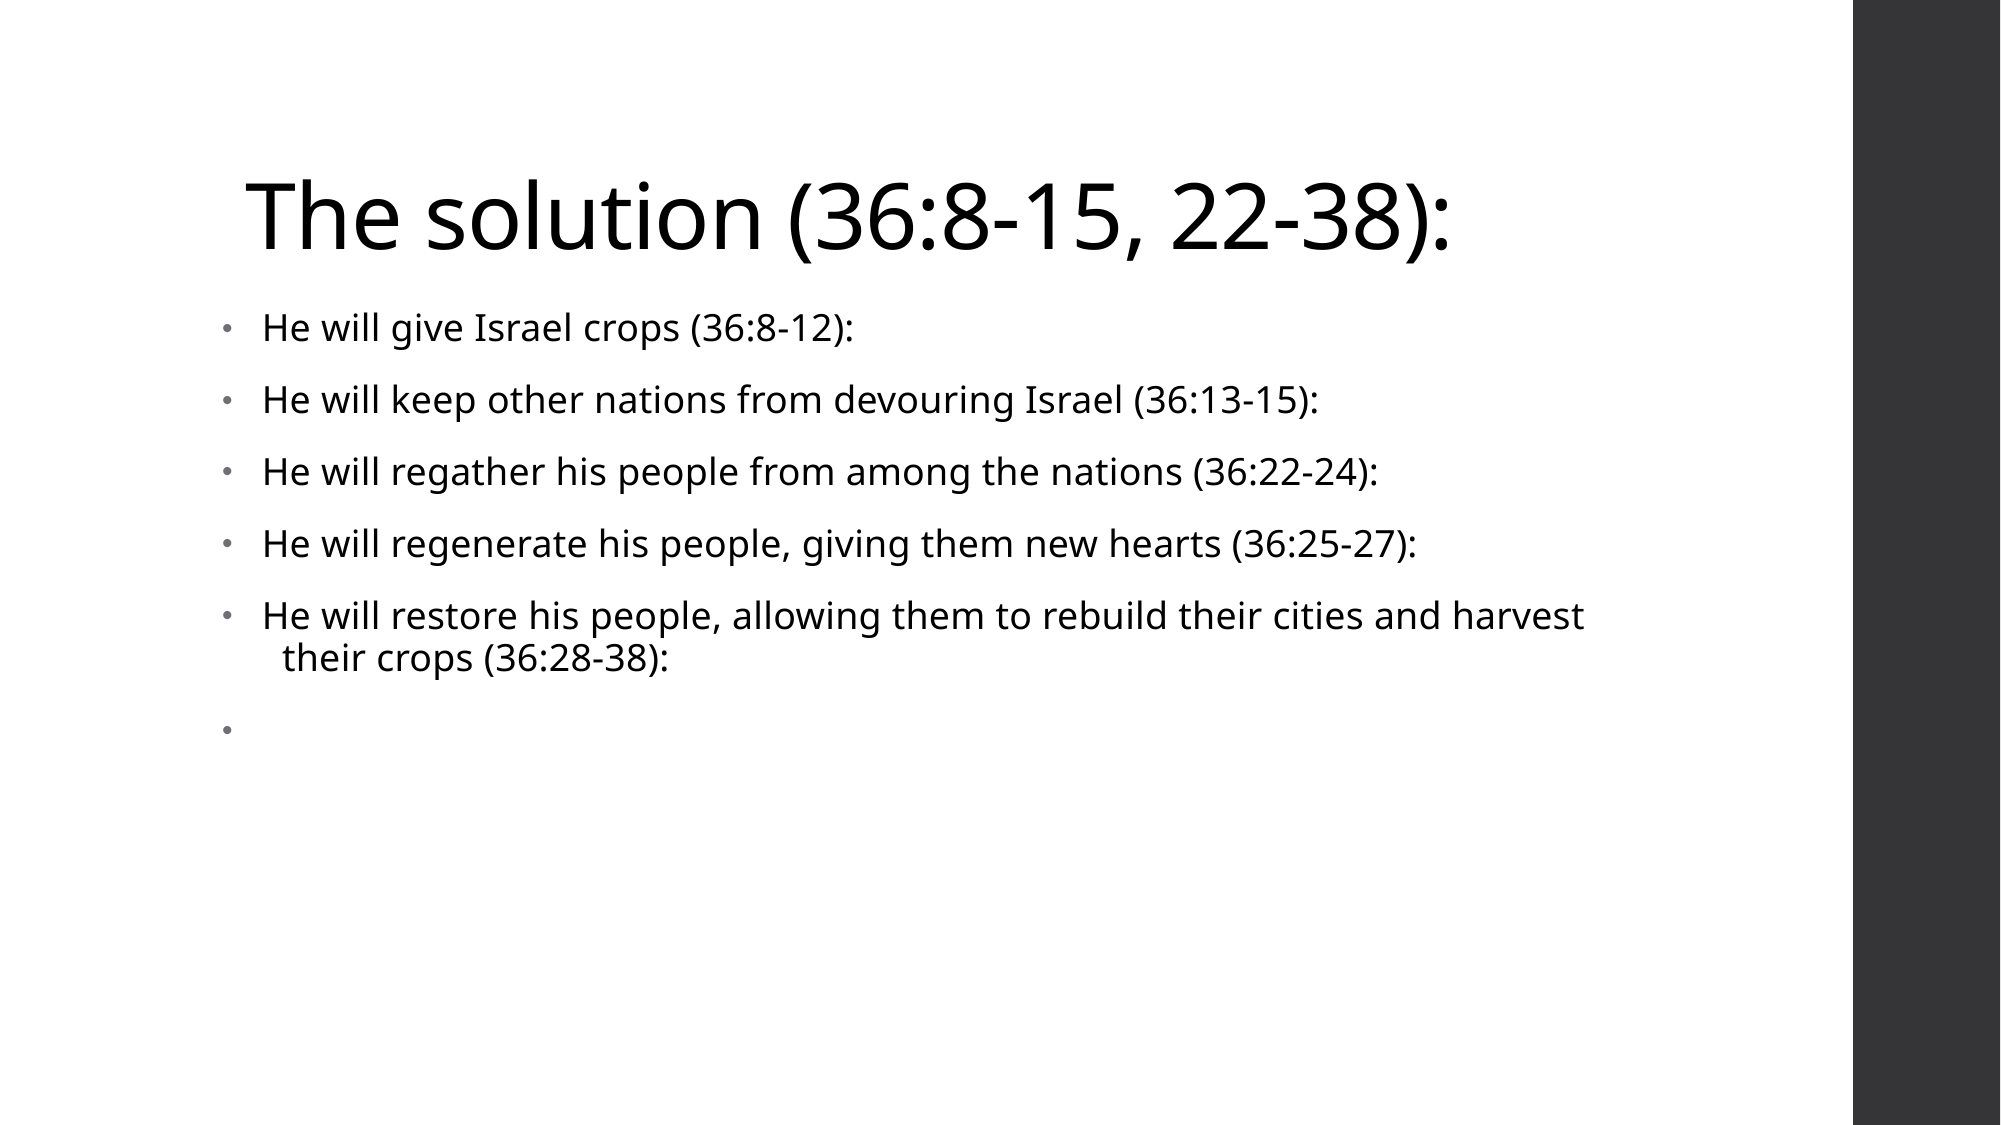

# The solution (36:8-15, 22-38):
 He will give Israel crops (36:8-12):
 He will keep other nations from devouring Israel (36:13-15):
 He will regather his people from among the nations (36:22-24):
 He will regenerate his people, giving them new hearts (36:25-27):
 He will restore his people, allowing them to rebuild their cities and harvest their crops (36:28-38):